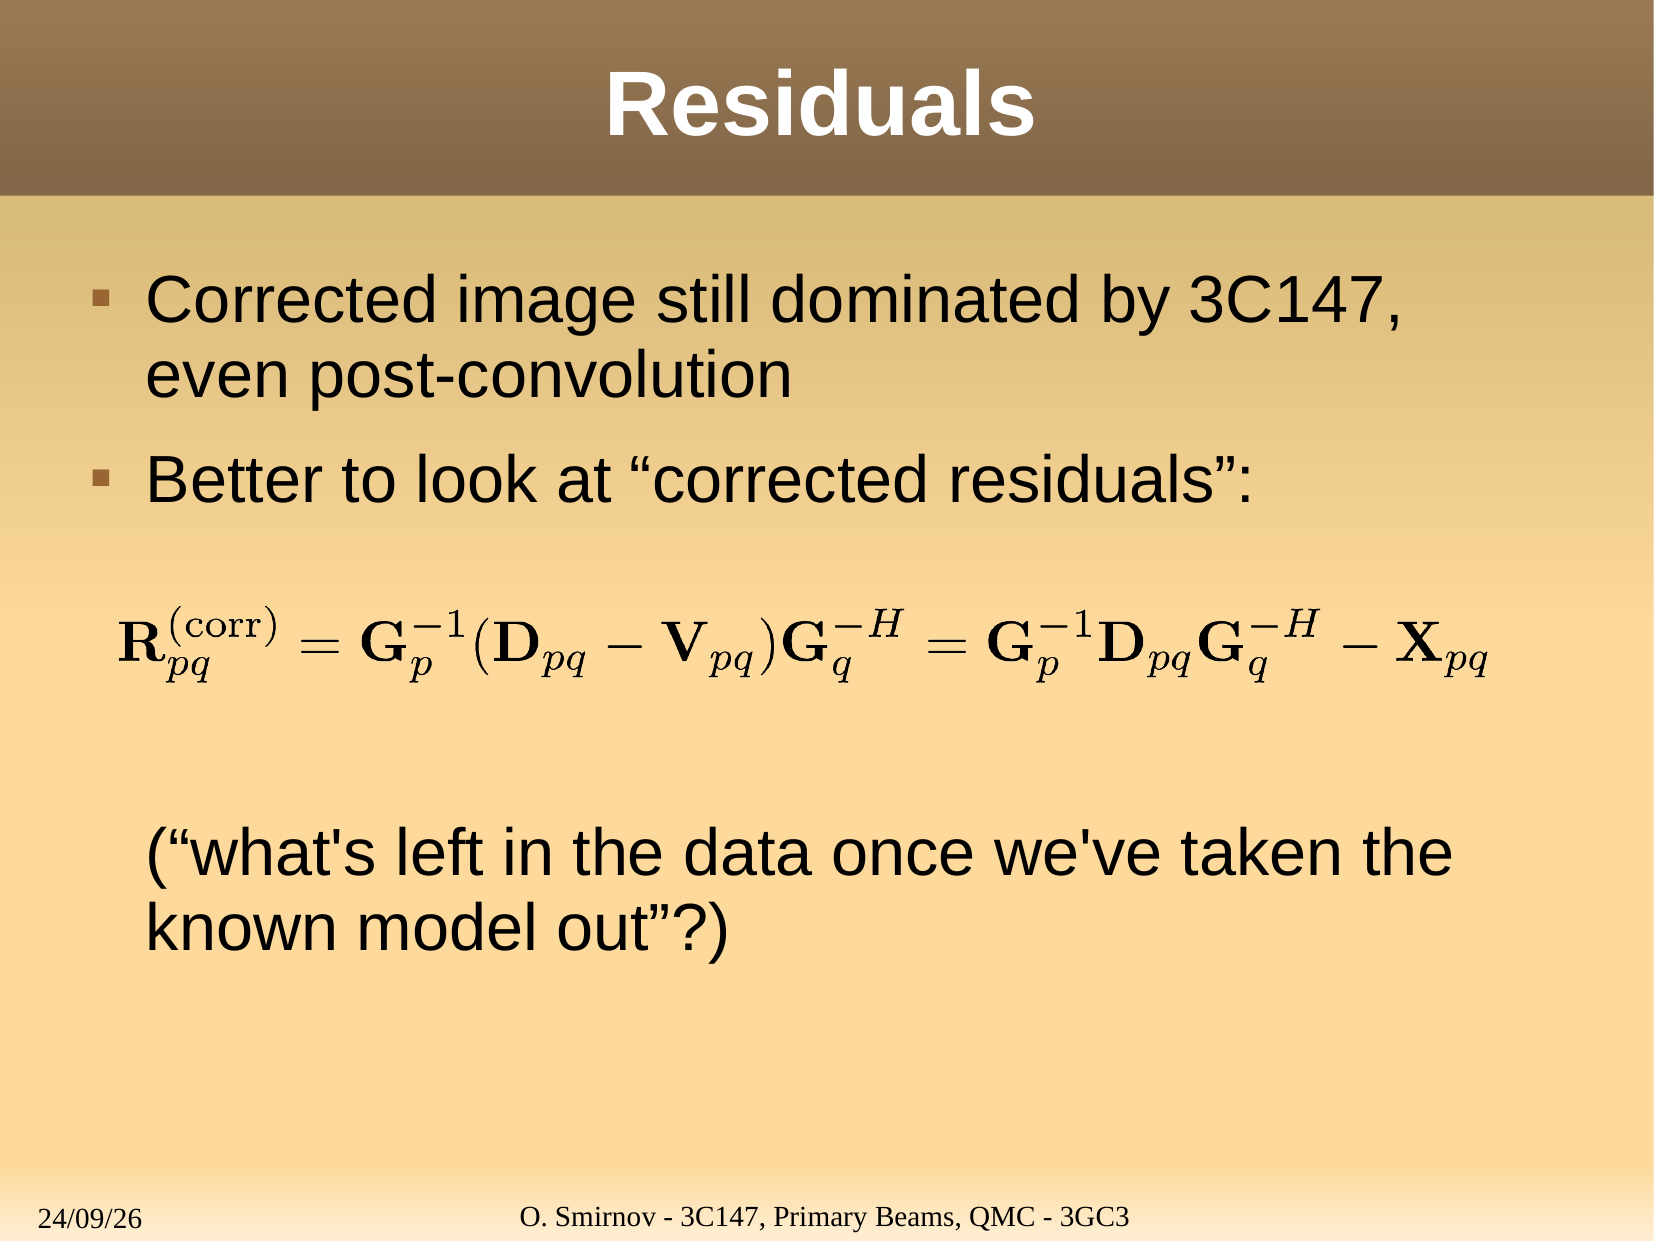

# Residuals
Corrected image still dominated by 3C147, even post-convolution
Better to look at “corrected residuals”:
(“what's left in the data once we've taken the known model out”?)
O. Smirnov - 3C147, Primary Beams, QMC - 3GC3